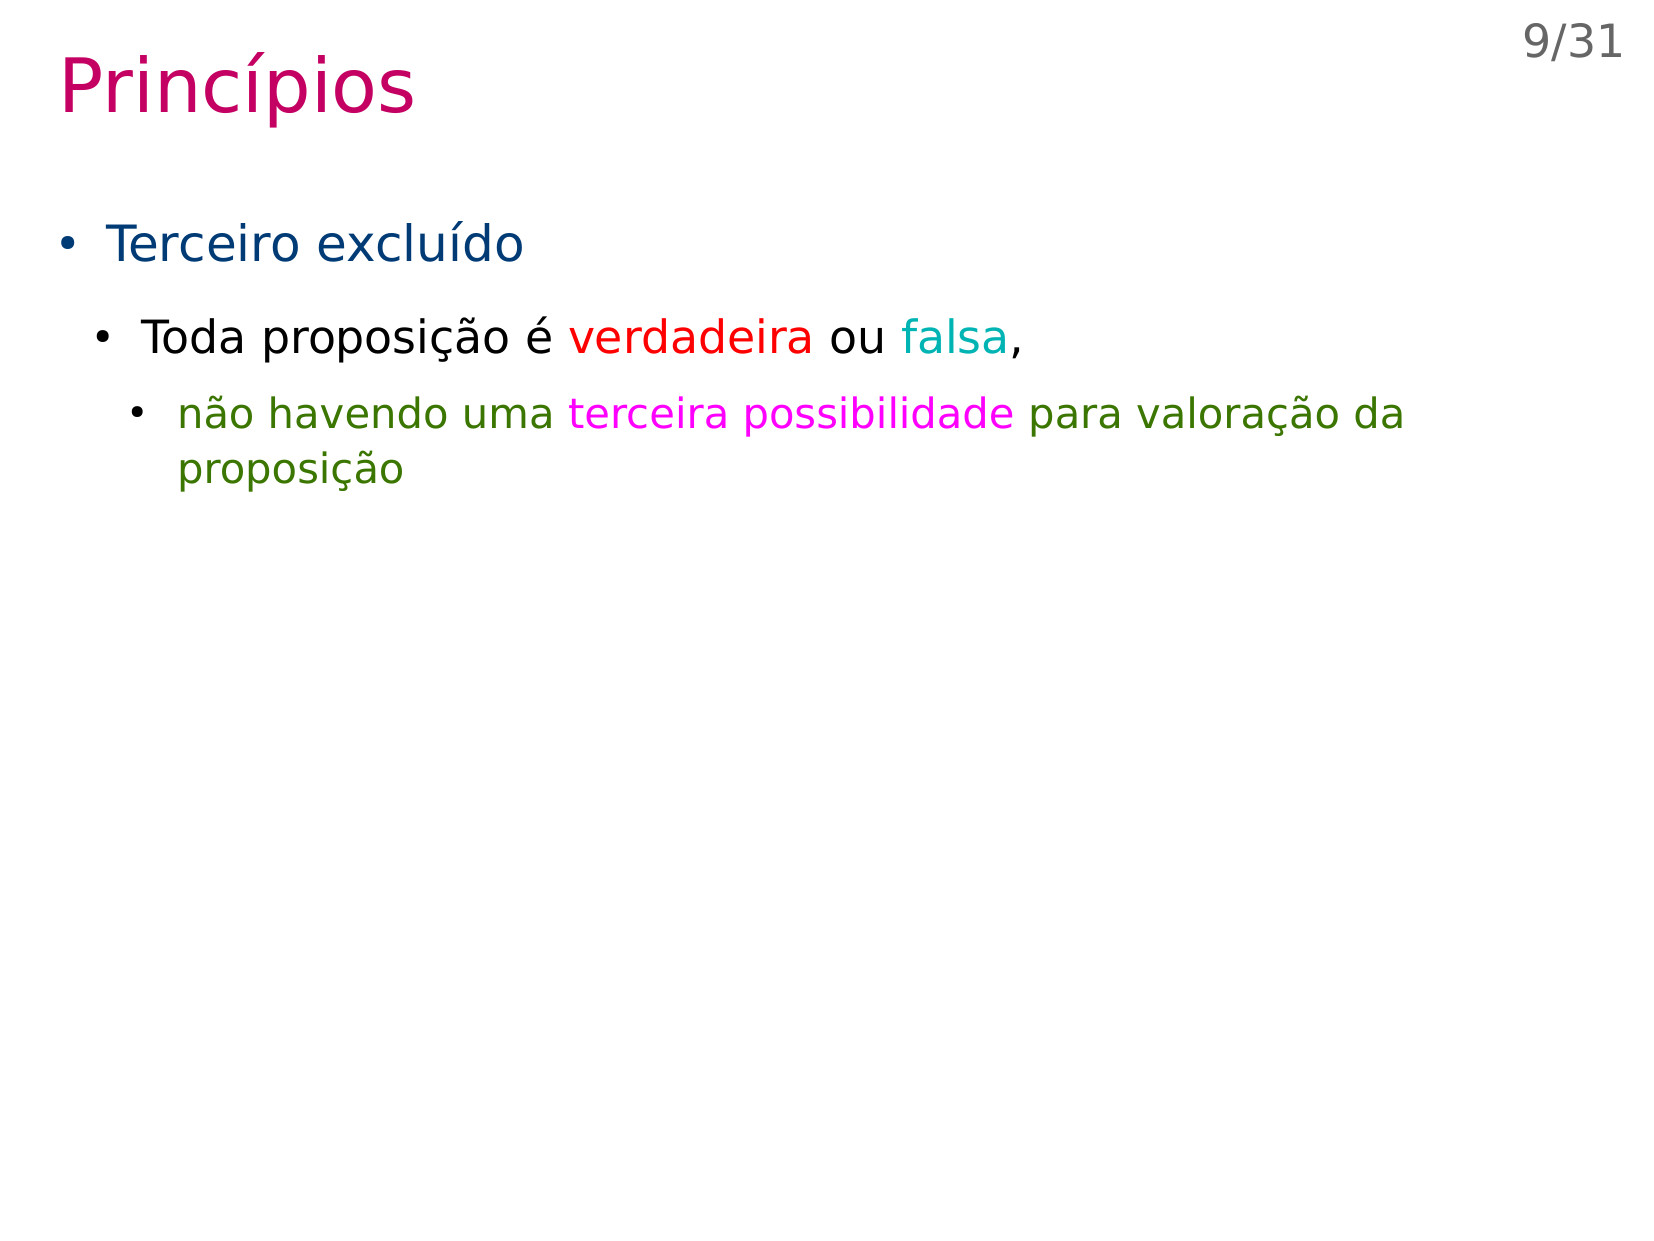

9
# Princípios
Terceiro excluído
Toda proposição é verdadeira ou falsa,
não havendo uma terceira possibilidade para valoração da proposição